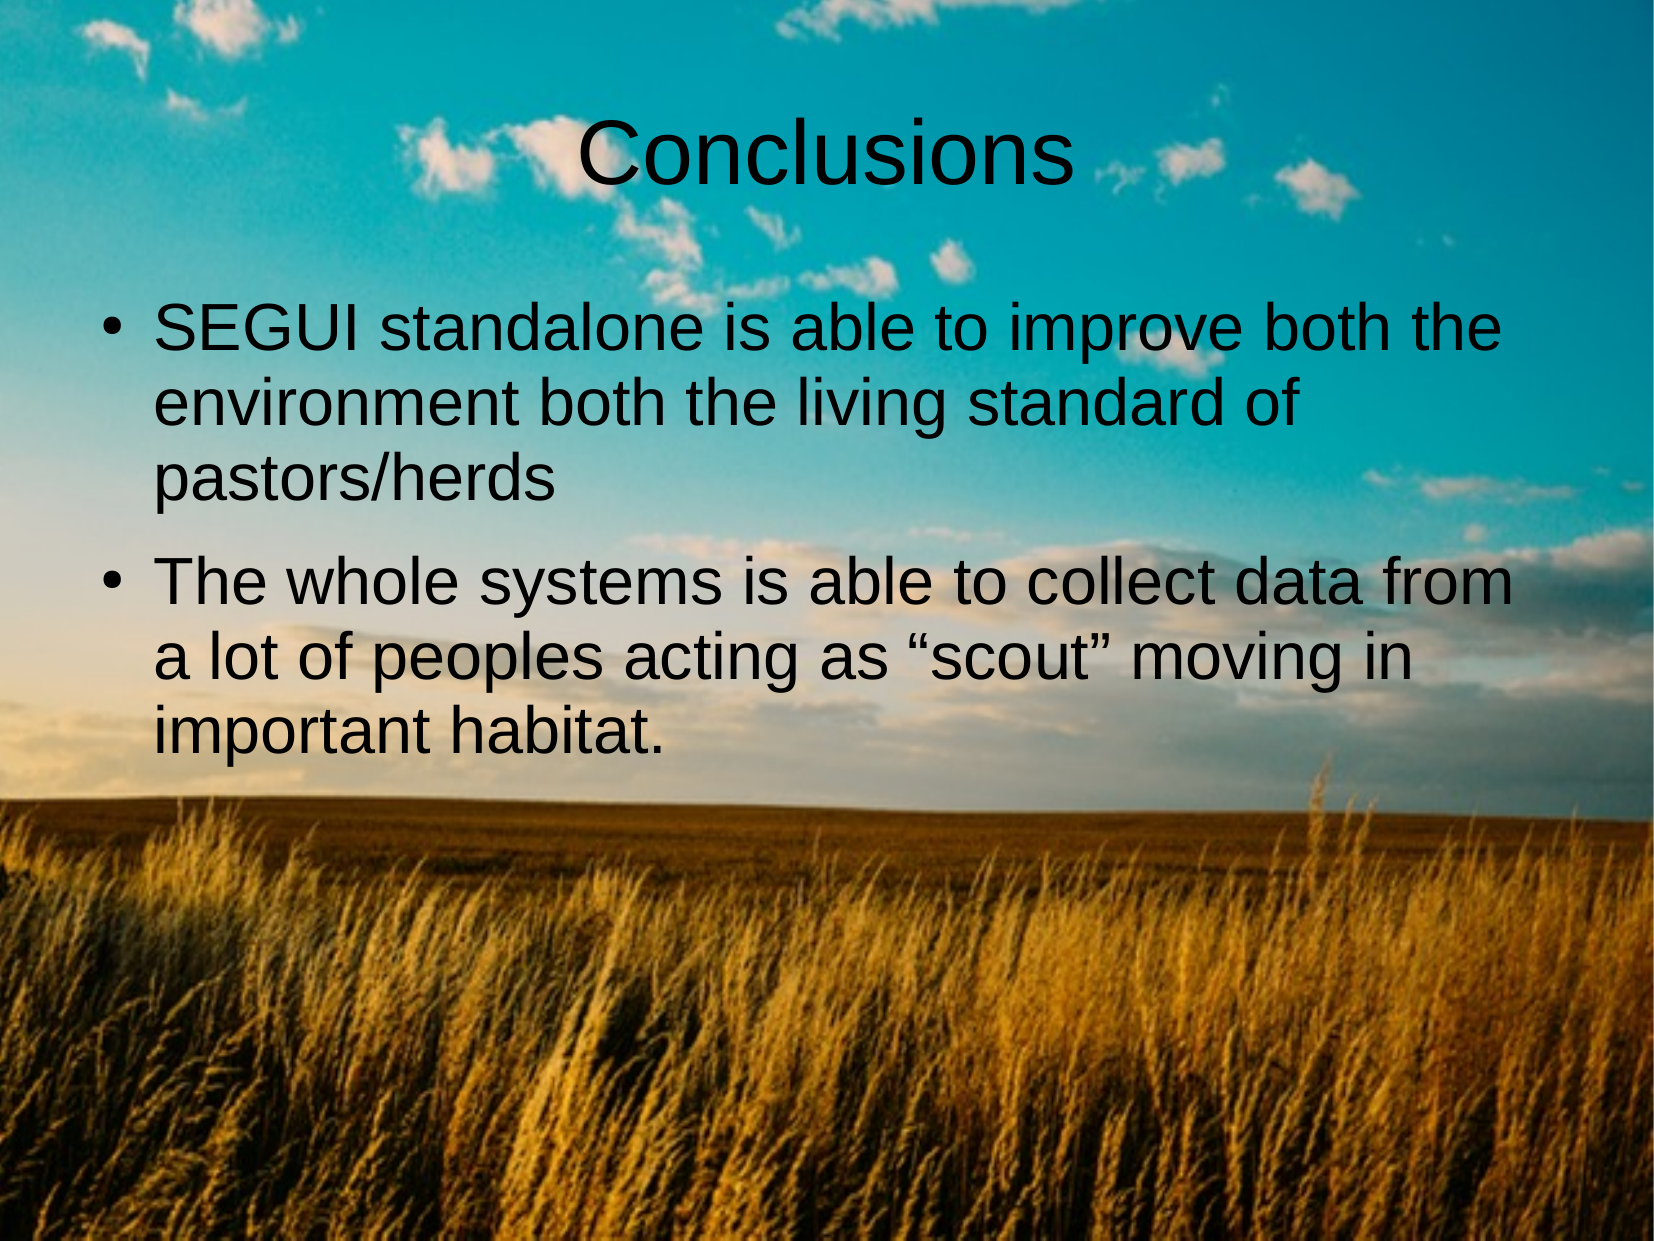

# Conclusions
SEGUI standalone is able to improve both the environment both the living standard of pastors/herds
The whole systems is able to collect data from a lot of peoples acting as “scout” moving in important habitat.